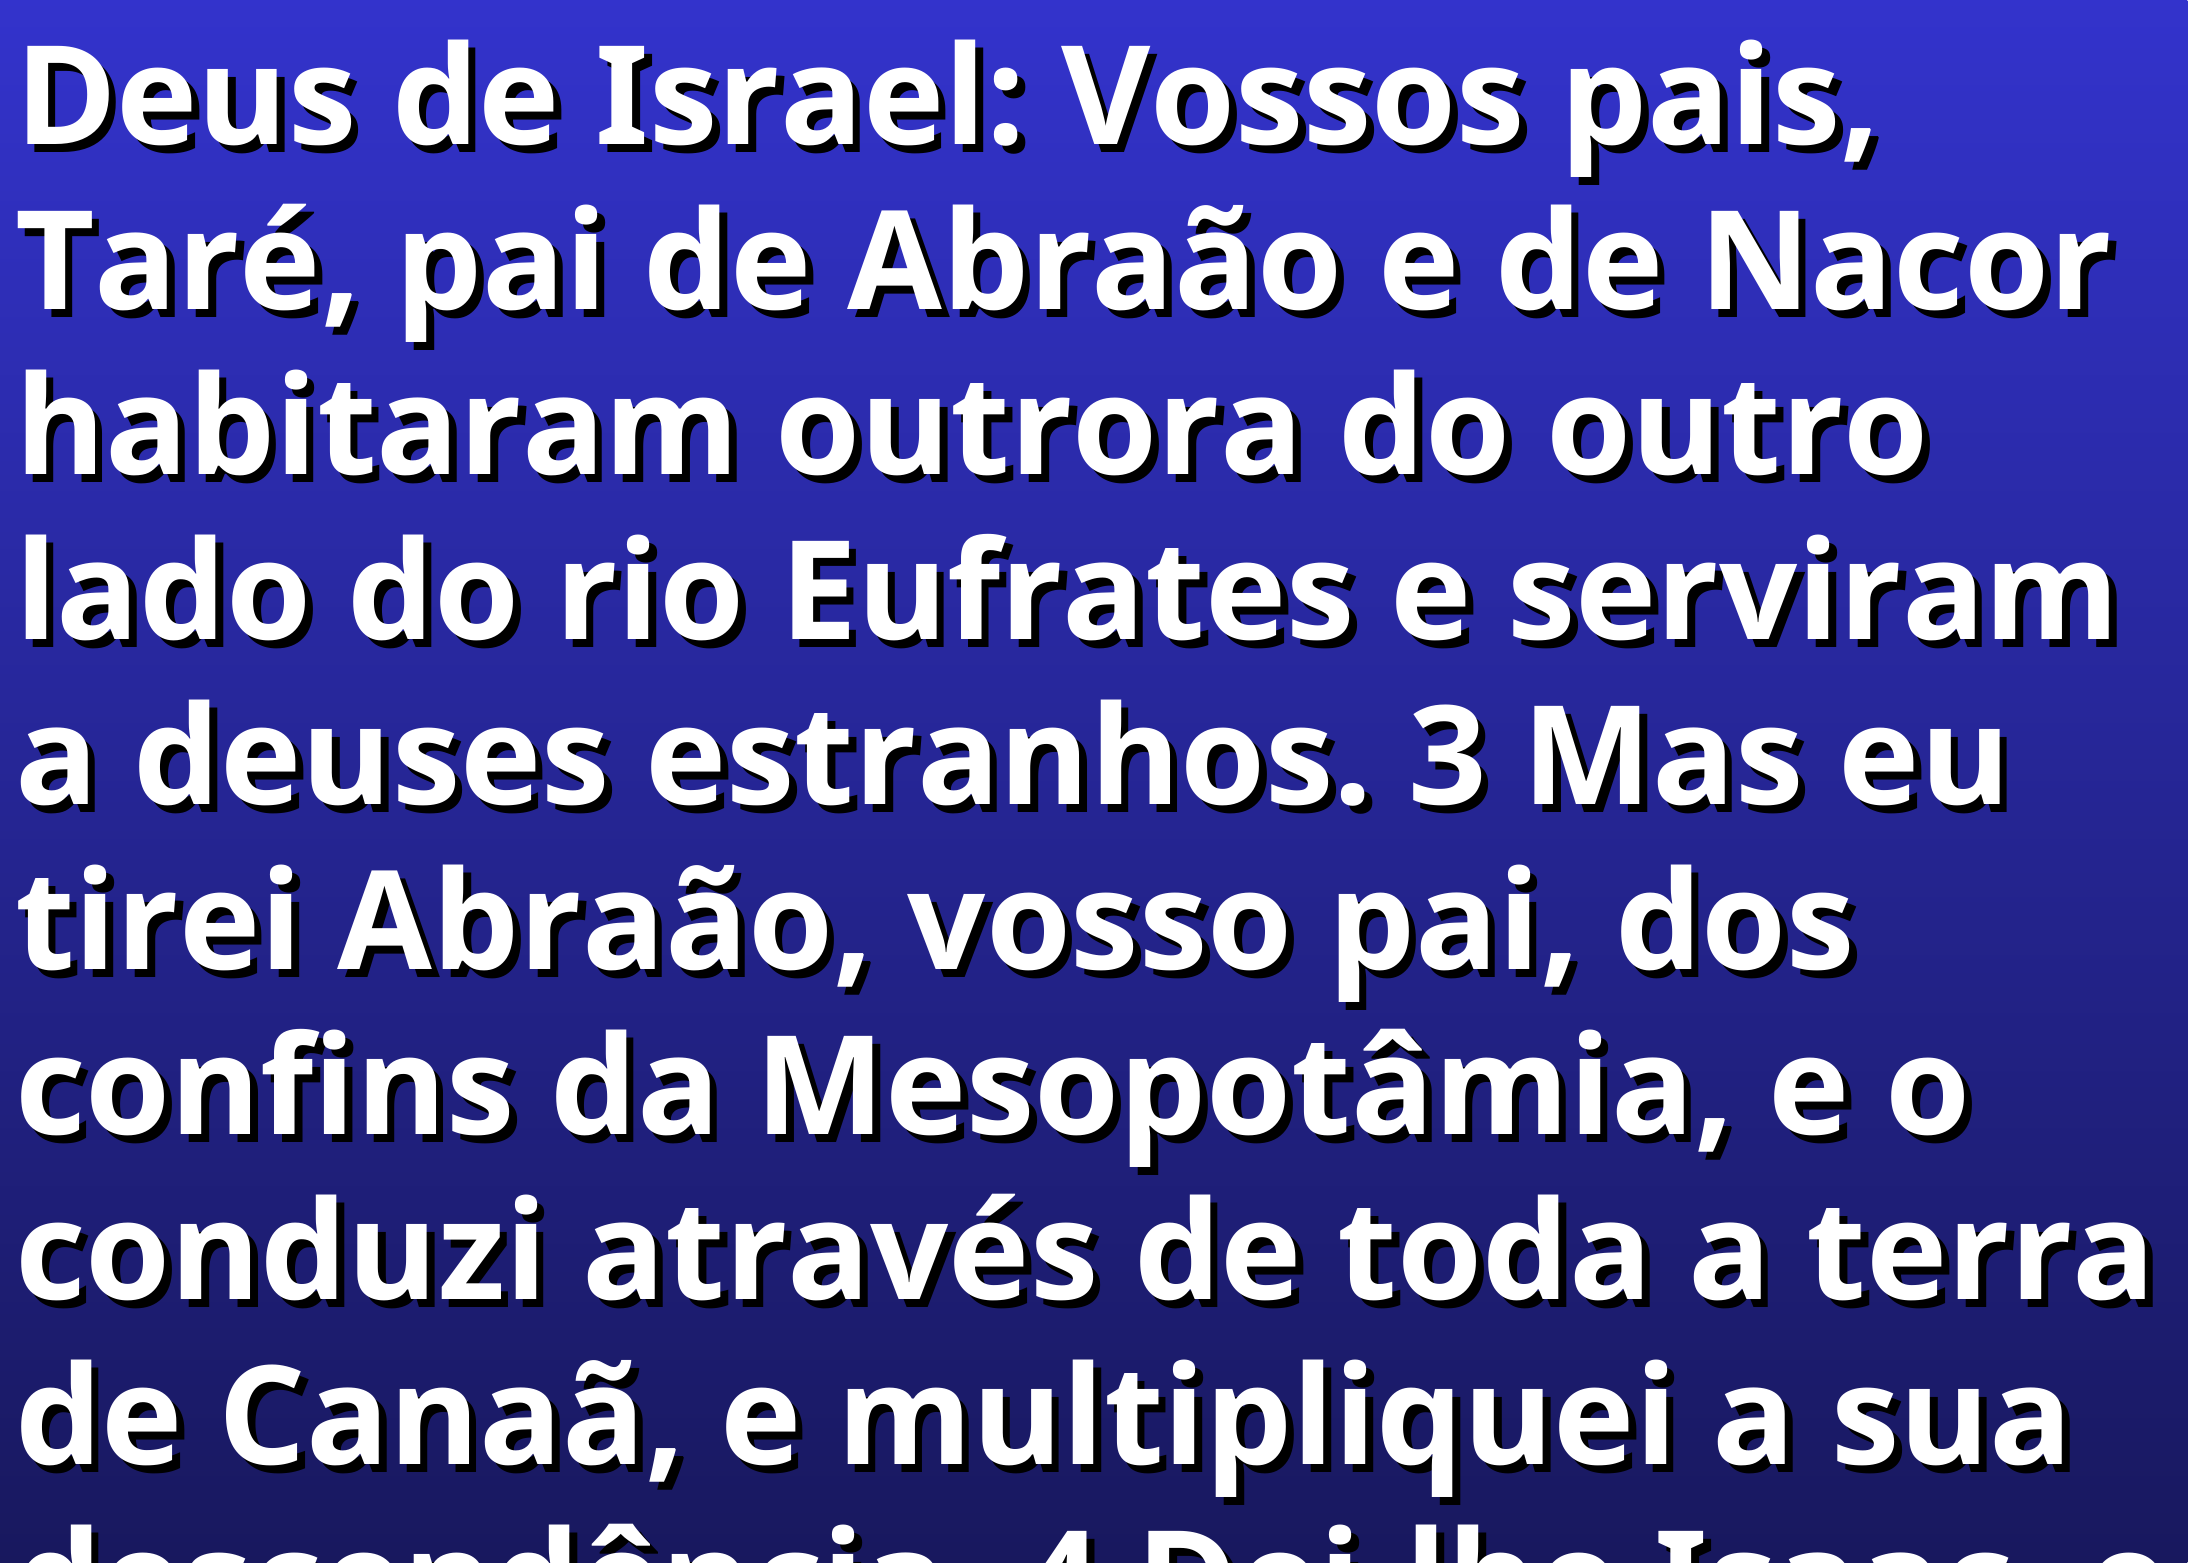

Deus de Israel: Vossos pais, Taré, pai de Abraão e de Nacor habitaram outrora do outro lado do rio Eufrates e serviram a deuses estranhos. 3 Mas eu tirei Abraão, vosso pai, dos confins da Mesopotâmia, e o conduzi através de toda a terra de Canaã, e multipliquei a sua descendência. 4 Dei-lhe Isaac, e a este dei Jacó e Esaú. E a Esaú, um deles, dei em propriedade o monte Seir; Jacó, porém, e seus filhos desceram para o Egito. 5 Em seguida, enviei Moisés e Aarão e castiguei o Egito com prodígios que realizei em seu meio, e depois disso vos tirei de lá. 6 Fiz, portanto, que vossos pais saíssem do Egito, e assim chegastes ao mar. Os egípcios perseguiram vossos pais, com carros e cavaleiros, até ao mar Vermelho. 7 Vossos pais clamaram então ao Senhor, e ele colocou trevas entre vós e os egípcios. Depois trouxe sobre estes o mar, que os recobriu. Vossos olhos viram todas as coisas que eu fiz no Egito e habitastes no deserto muito tempo. 8 Eu vos introduzi na terra dos amorreus que habitavam do outro lado do rio Jordão. E, quando guerrearam contra vós, eu os entreguei em vossas mãos, e assim ocupastes a sua terra e os exterminastes. 9 Levantou-se então Balac, filho de Sefor, rei de Moab, e combateu contra Israel, e mandou chamar Balaão, filho de Beor, para que vos amaldiçoasse. 10 Eu, porém, não o quis ouvir. Ao contrário, abençoei-vos por sua boca, e vos livrei de suas mãos. 11 A seguir, atravessastes o Jordão e chegastes a Jericó. Mas combateram contra vós os habitantes desta cidade — os amorreus, os fereseus, os cananeus, os hititas, os gergeseus, os heveus e os jebuseus. Eu, porém, entreguei-os em vossas mãos. 12 Enviei à vossa frente vespões que os expulsaram da vossa presença — os dois reis dos amorreus — e isso não com a tua espada nem com o teu arco. 13 Eu vos dei uma terra que não lavrastes, cidades que não edificastes, e nelas habitais, vinhas e olivais que não plantastes, e comeis de seus frutos".